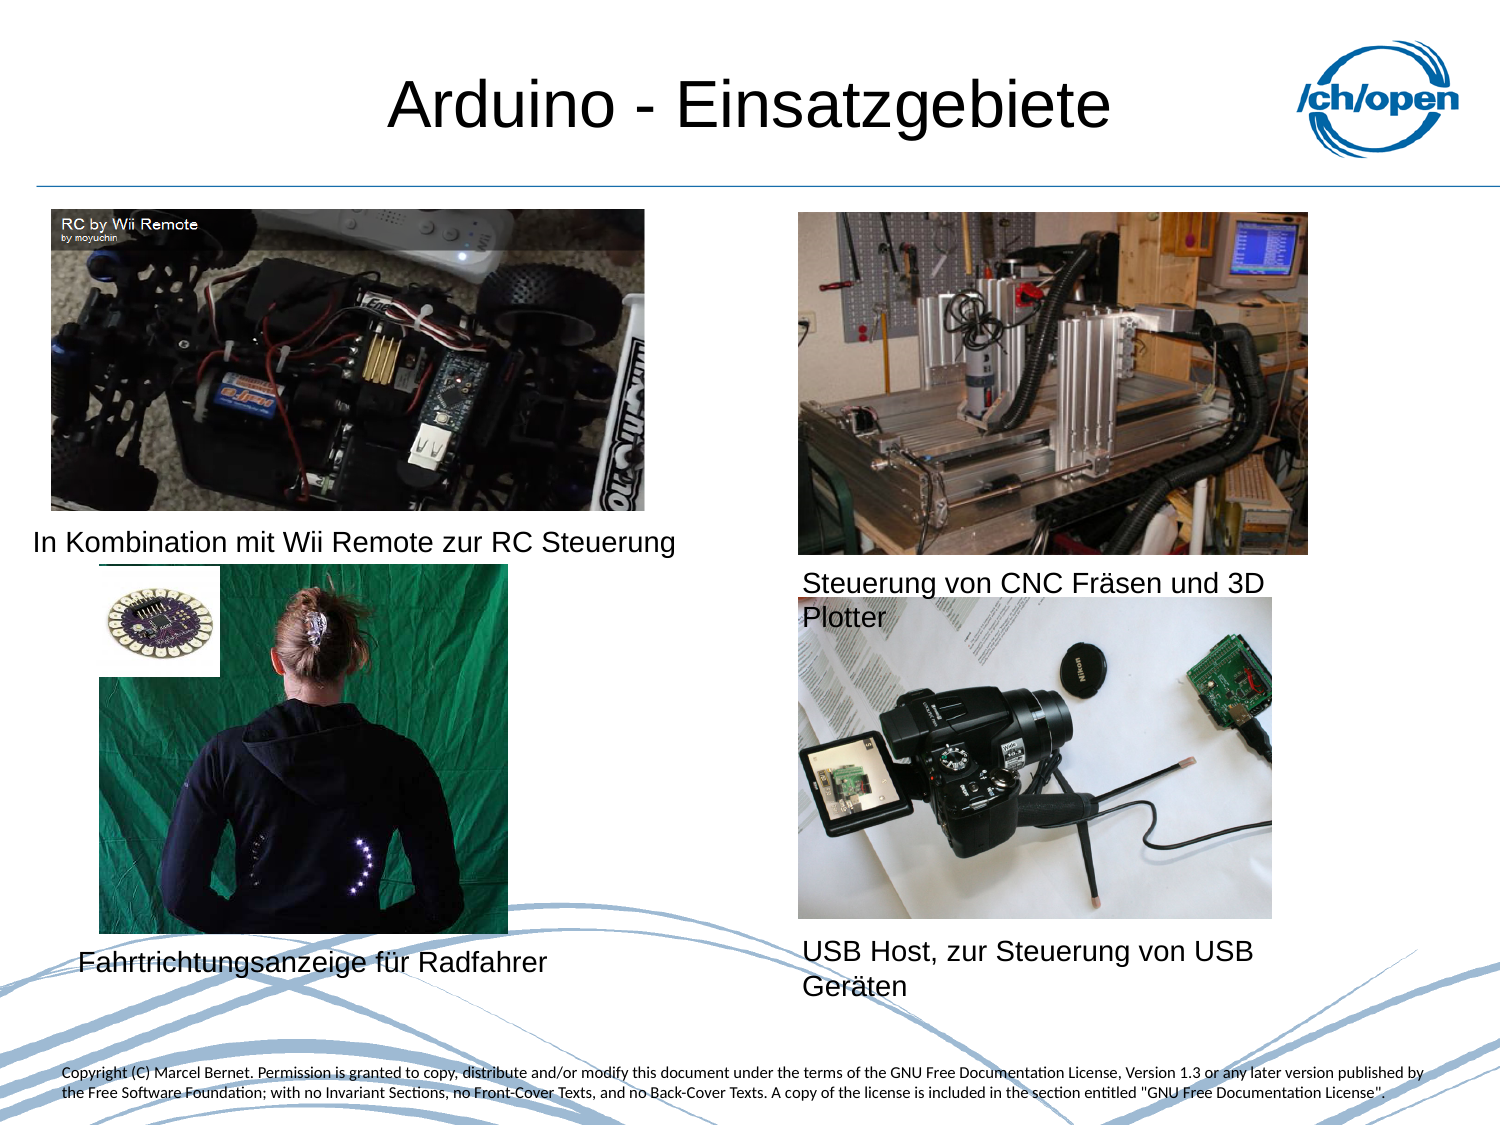

# Arduino - Einsatzgebiete
In Kombination mit Wii Remote zur RC Steuerung
Steuerung von CNC Fräsen und 3D Plotter
USB Host, zur Steuerung von USB Geräten
Fahrtrichtungsanzeige für Radfahrer